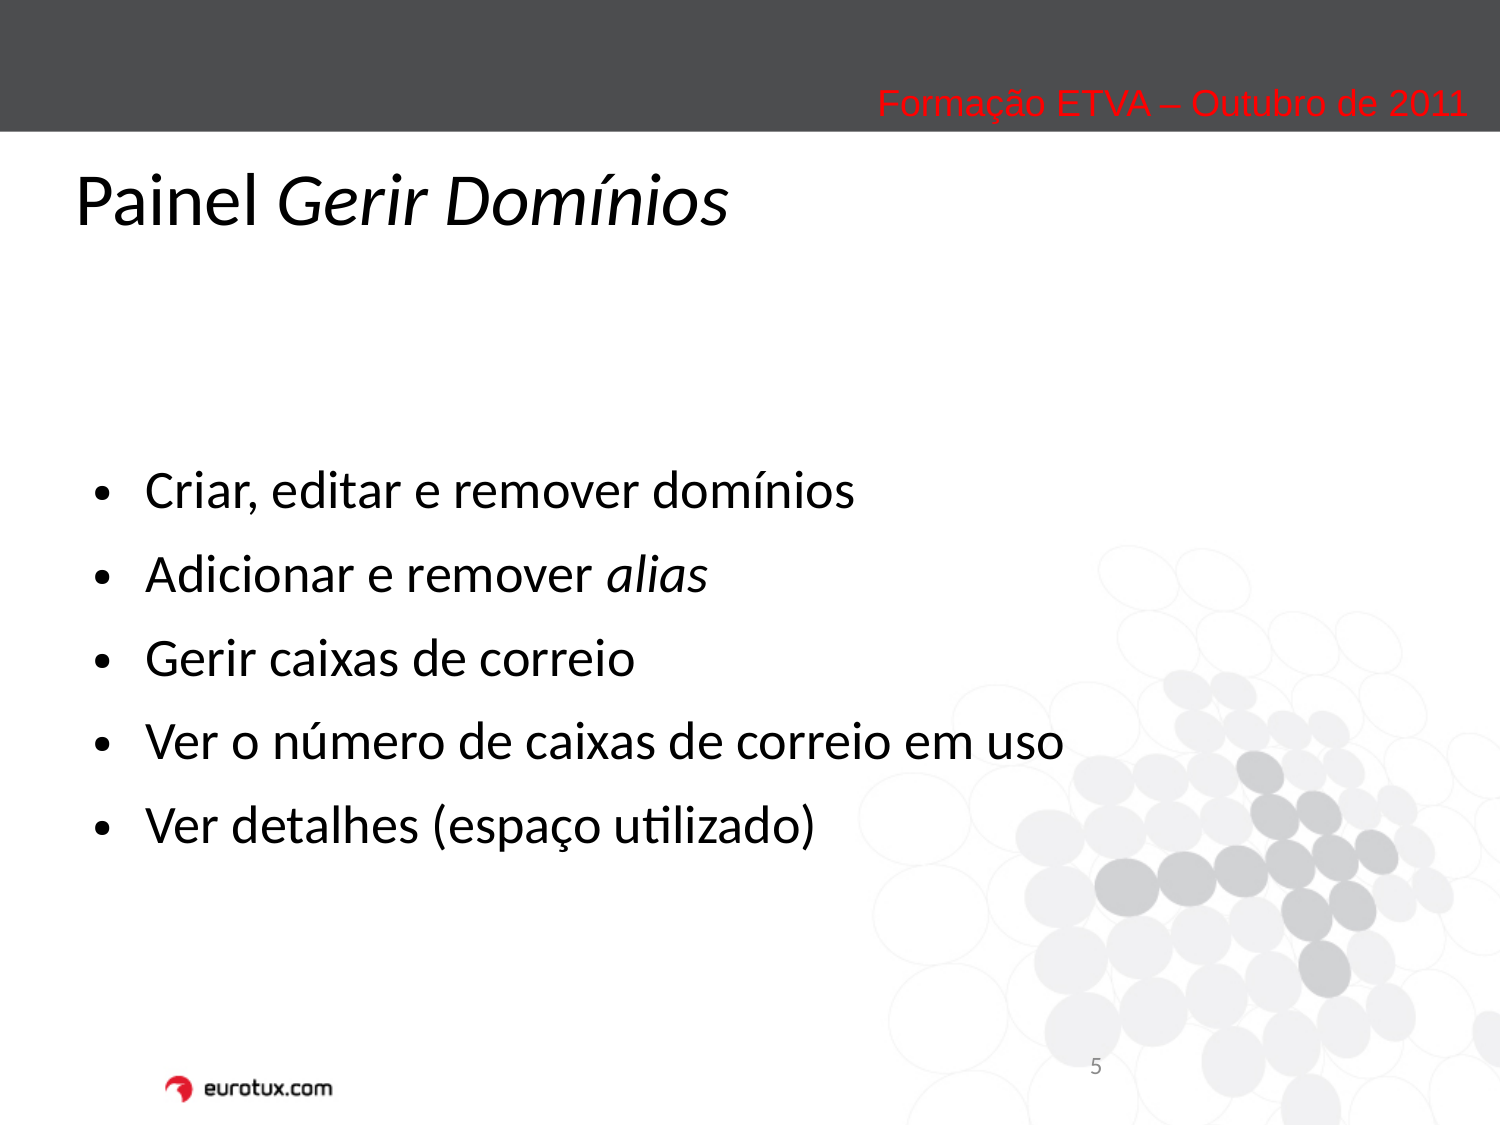

# Painel Gerir Domínios
Criar, editar e remover domínios
Adicionar e remover alias
Gerir caixas de correio
Ver o número de caixas de correio em uso
Ver detalhes (espaço utilizado)
5